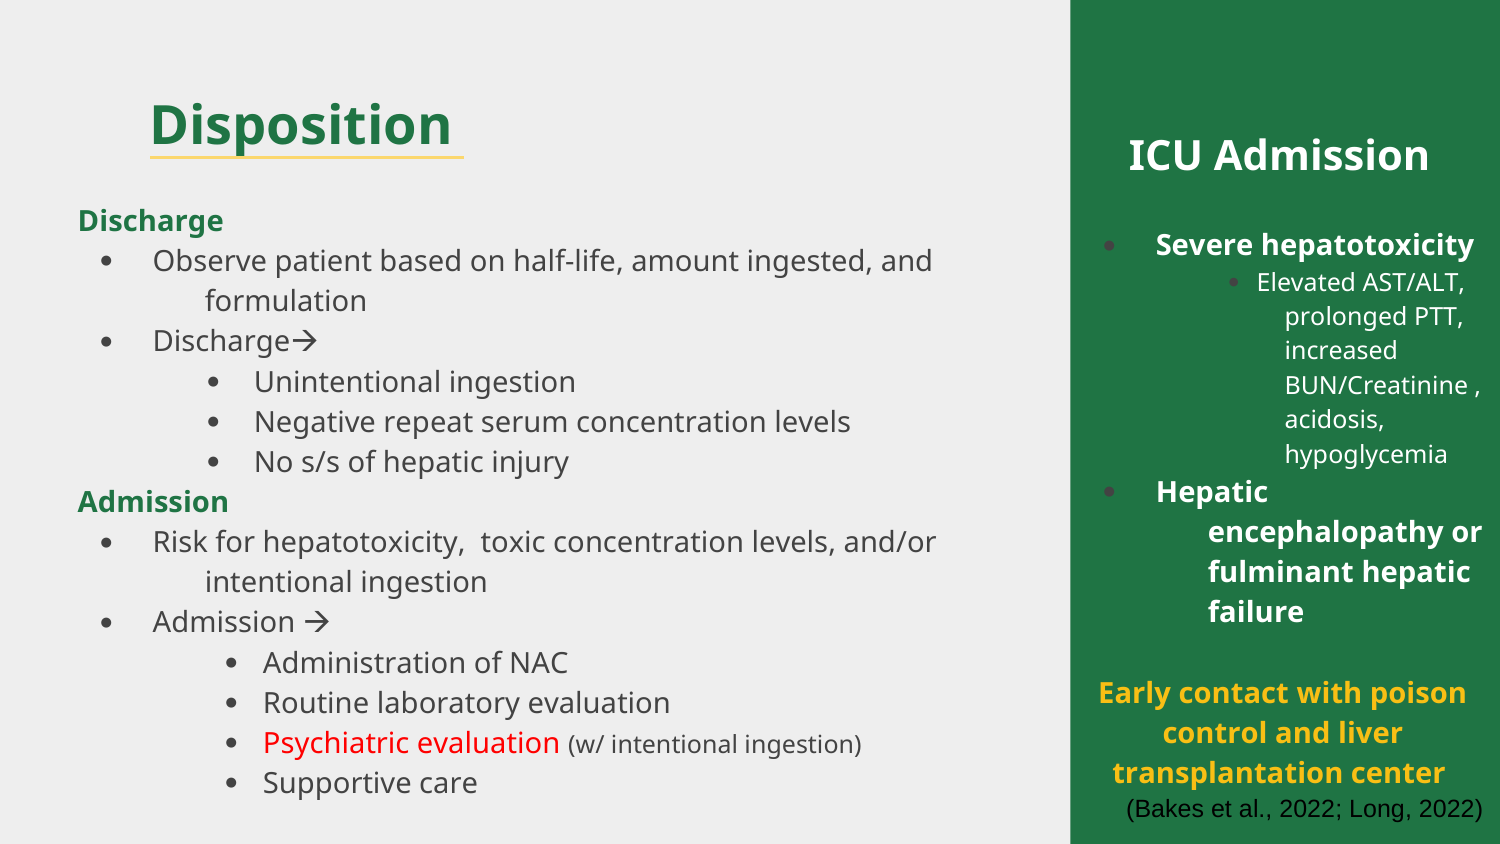

# ICU Admission
Disposition
Discharge
Observe patient based on half-life, amount ingested, and formulation
Discharge
Unintentional ingestion
Negative repeat serum concentration levels
No s/s of hepatic injury
Admission
Risk for hepatotoxicity, toxic concentration levels, and/or intentional ingestion
Admission 
Administration of NAC
Routine laboratory evaluation
Psychiatric evaluation (w/ intentional ingestion)
Supportive care
Severe hepatotoxicity
Elevated AST/ALT, prolonged PTT, increased BUN/Creatinine , acidosis, hypoglycemia
Hepatic encephalopathy or fulminant hepatic failure
Early contact with poison control and liver transplantation center
(Bakes et al., 2022; Long, 2022)